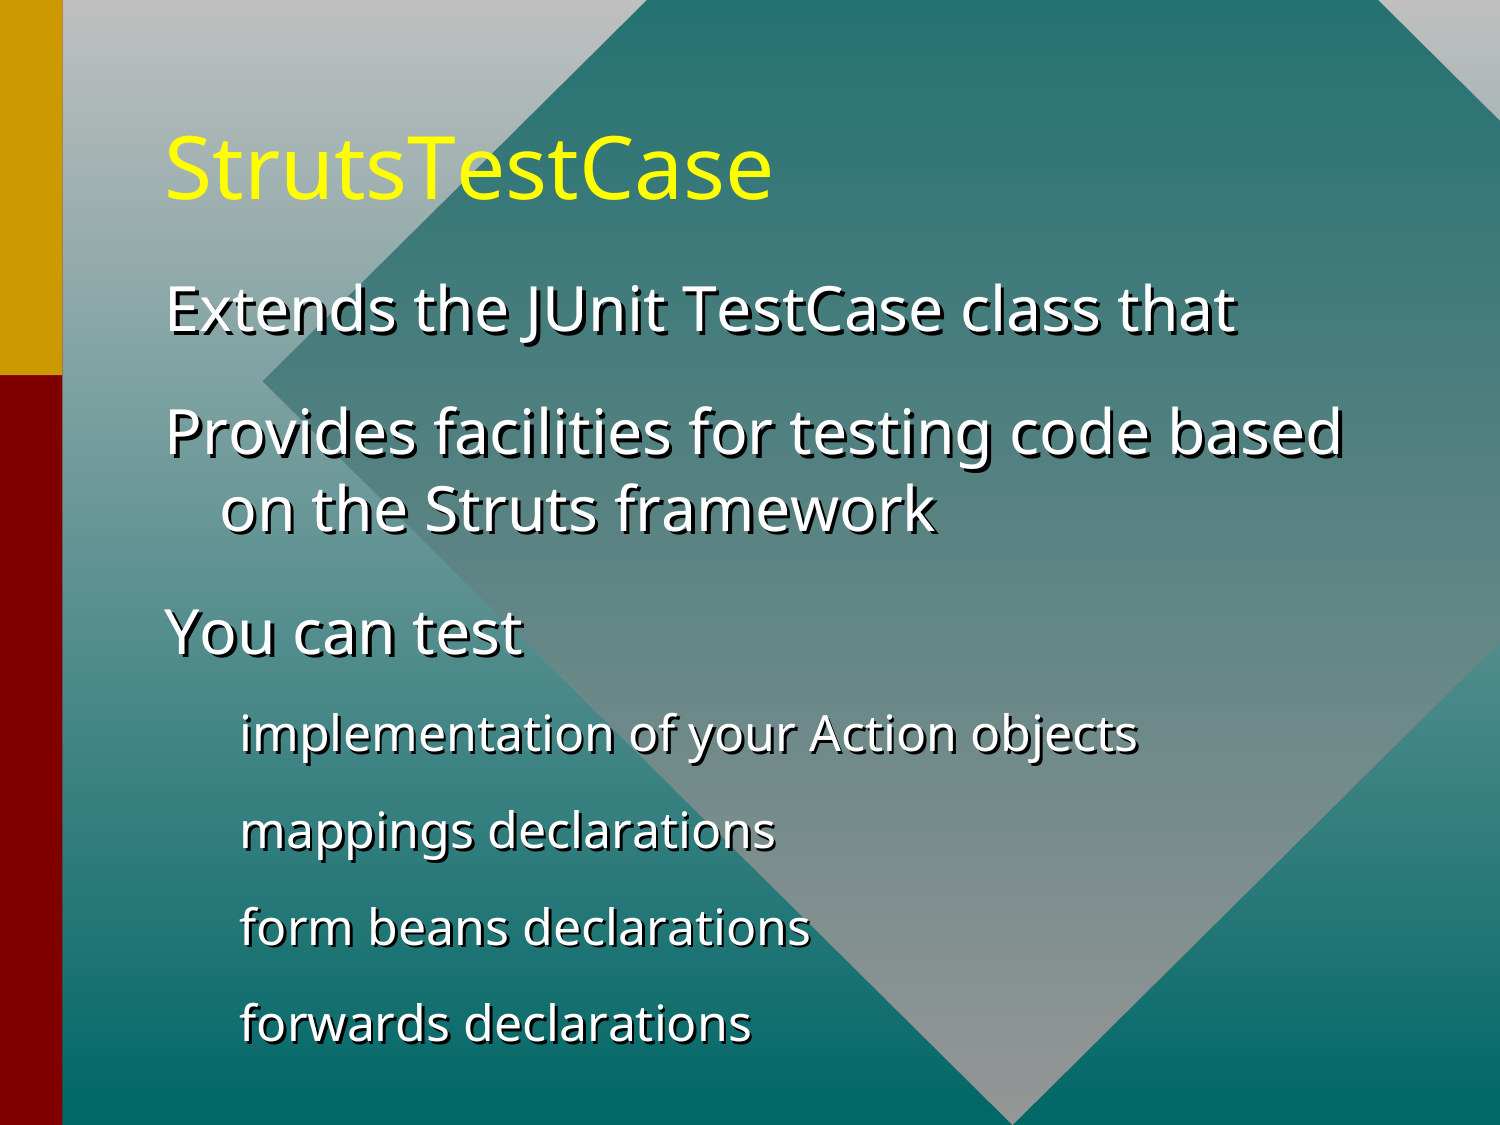

# StrutsTestCase
Extends the JUnit TestCase class that
Provides facilities for testing code based on the Struts framework
You can test
implementation of your Action objects
mappings declarations
form beans declarations
forwards declarations